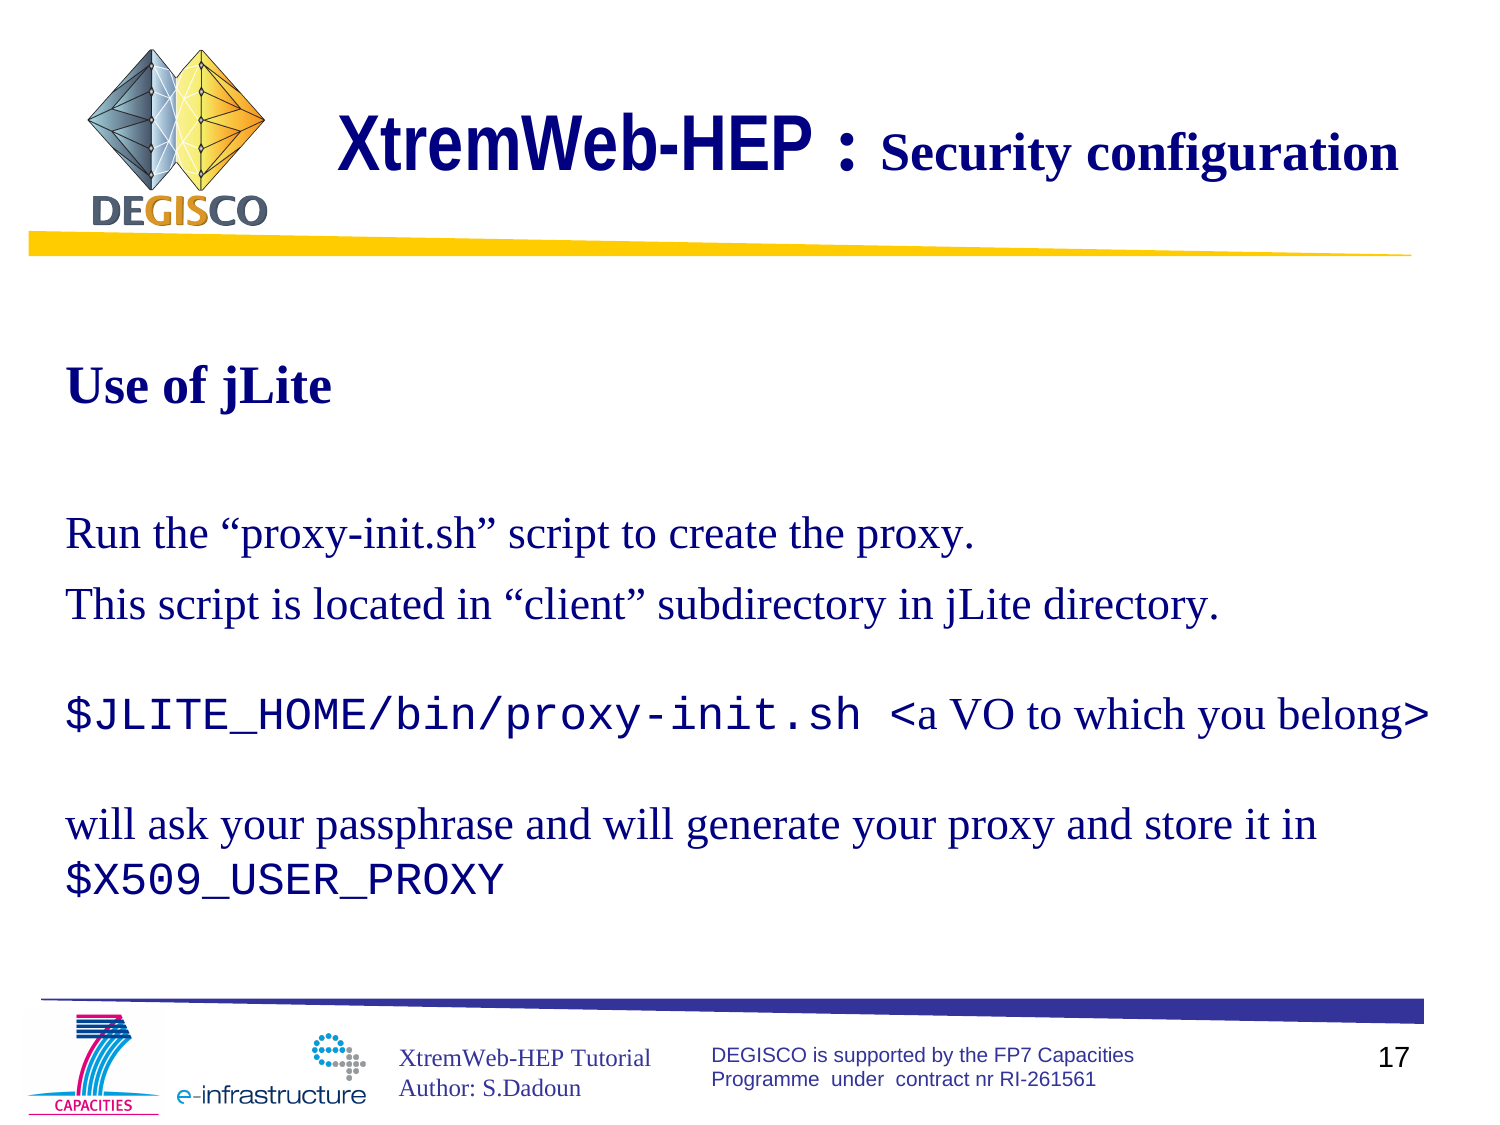

XtremWeb-HEP : Security configuration
# Use of jLite
Run the “proxy-init.sh” script to create the proxy.
This script is located in “client” subdirectory in jLite directory.
$JLITE_HOME/bin/proxy-init.sh <a VO to which you belong>
will ask your passphrase and will generate your proxy and store it in $X509_USER_PROXY